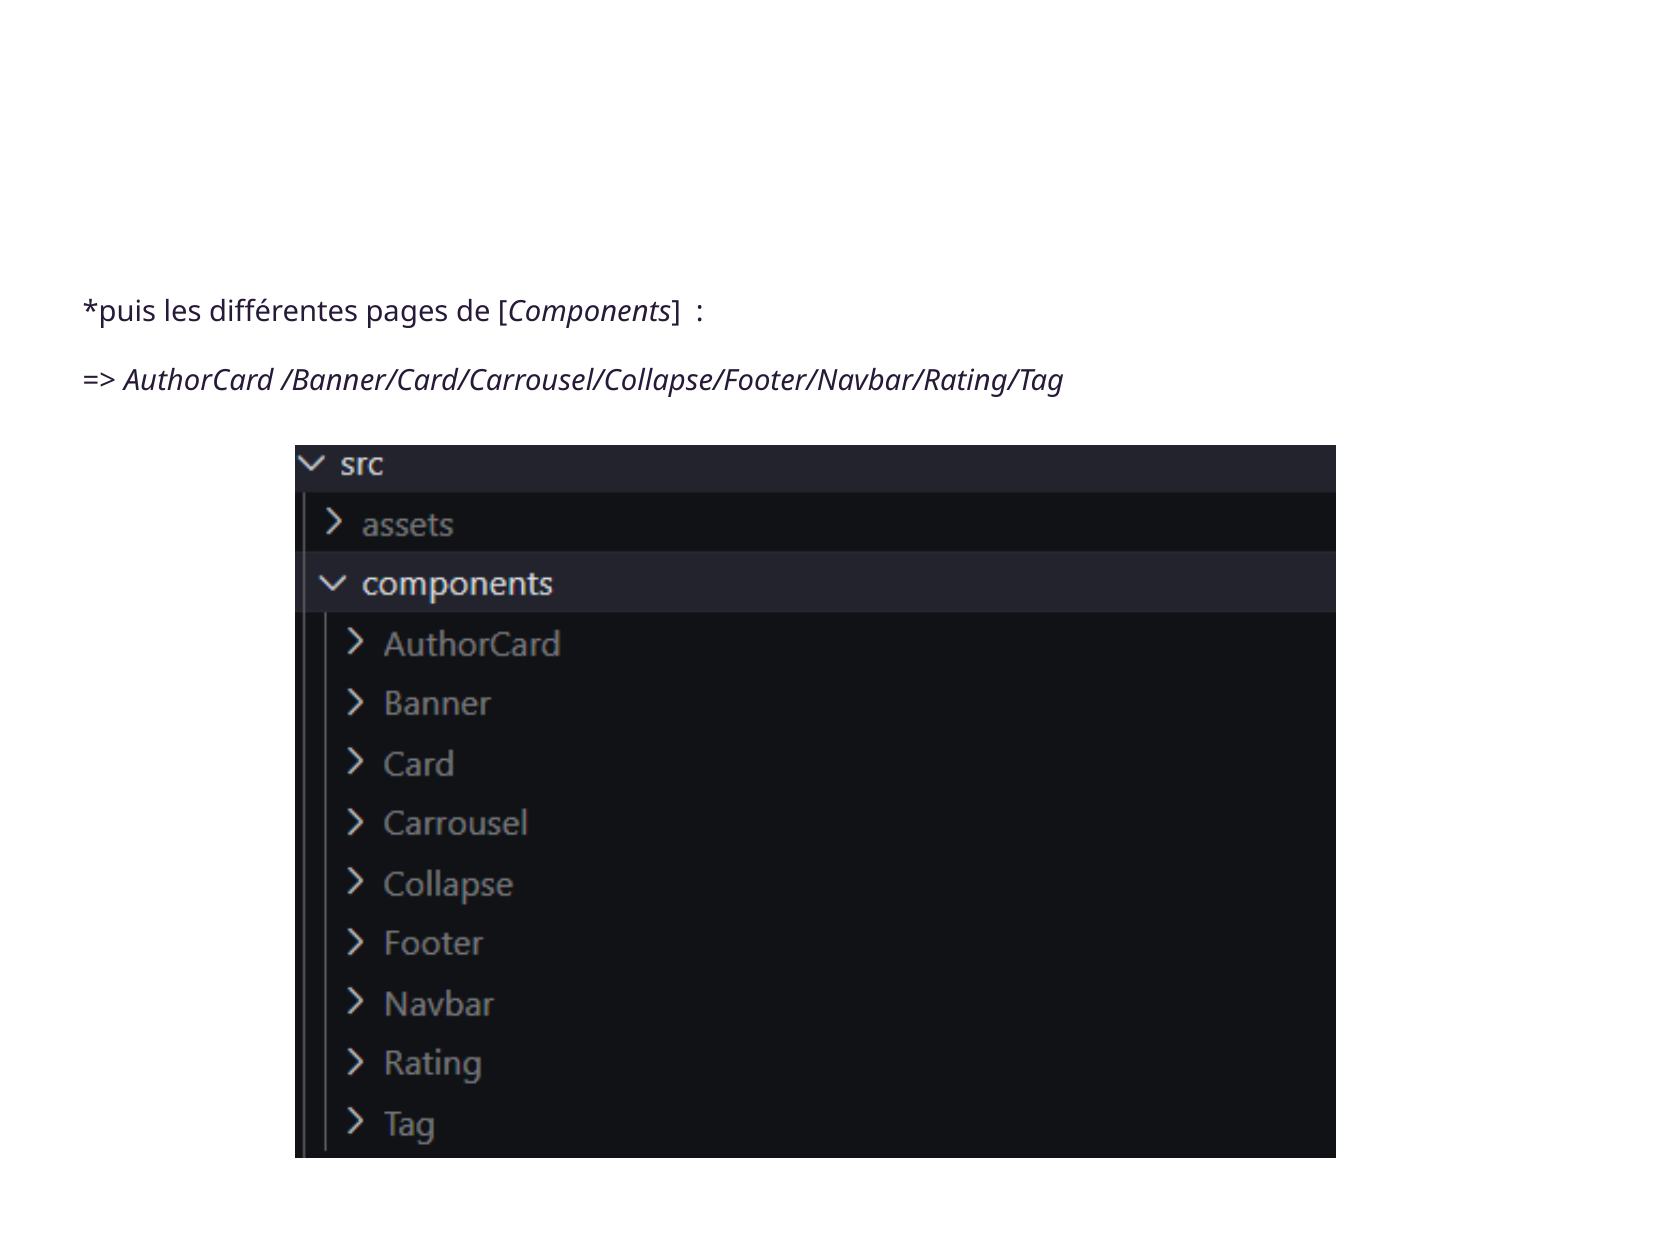

#
*puis les différentes pages de [Components]  :
=> AuthorCard /Banner/Card/Carrousel/Collapse/Footer/Navbar/Rating/Tag